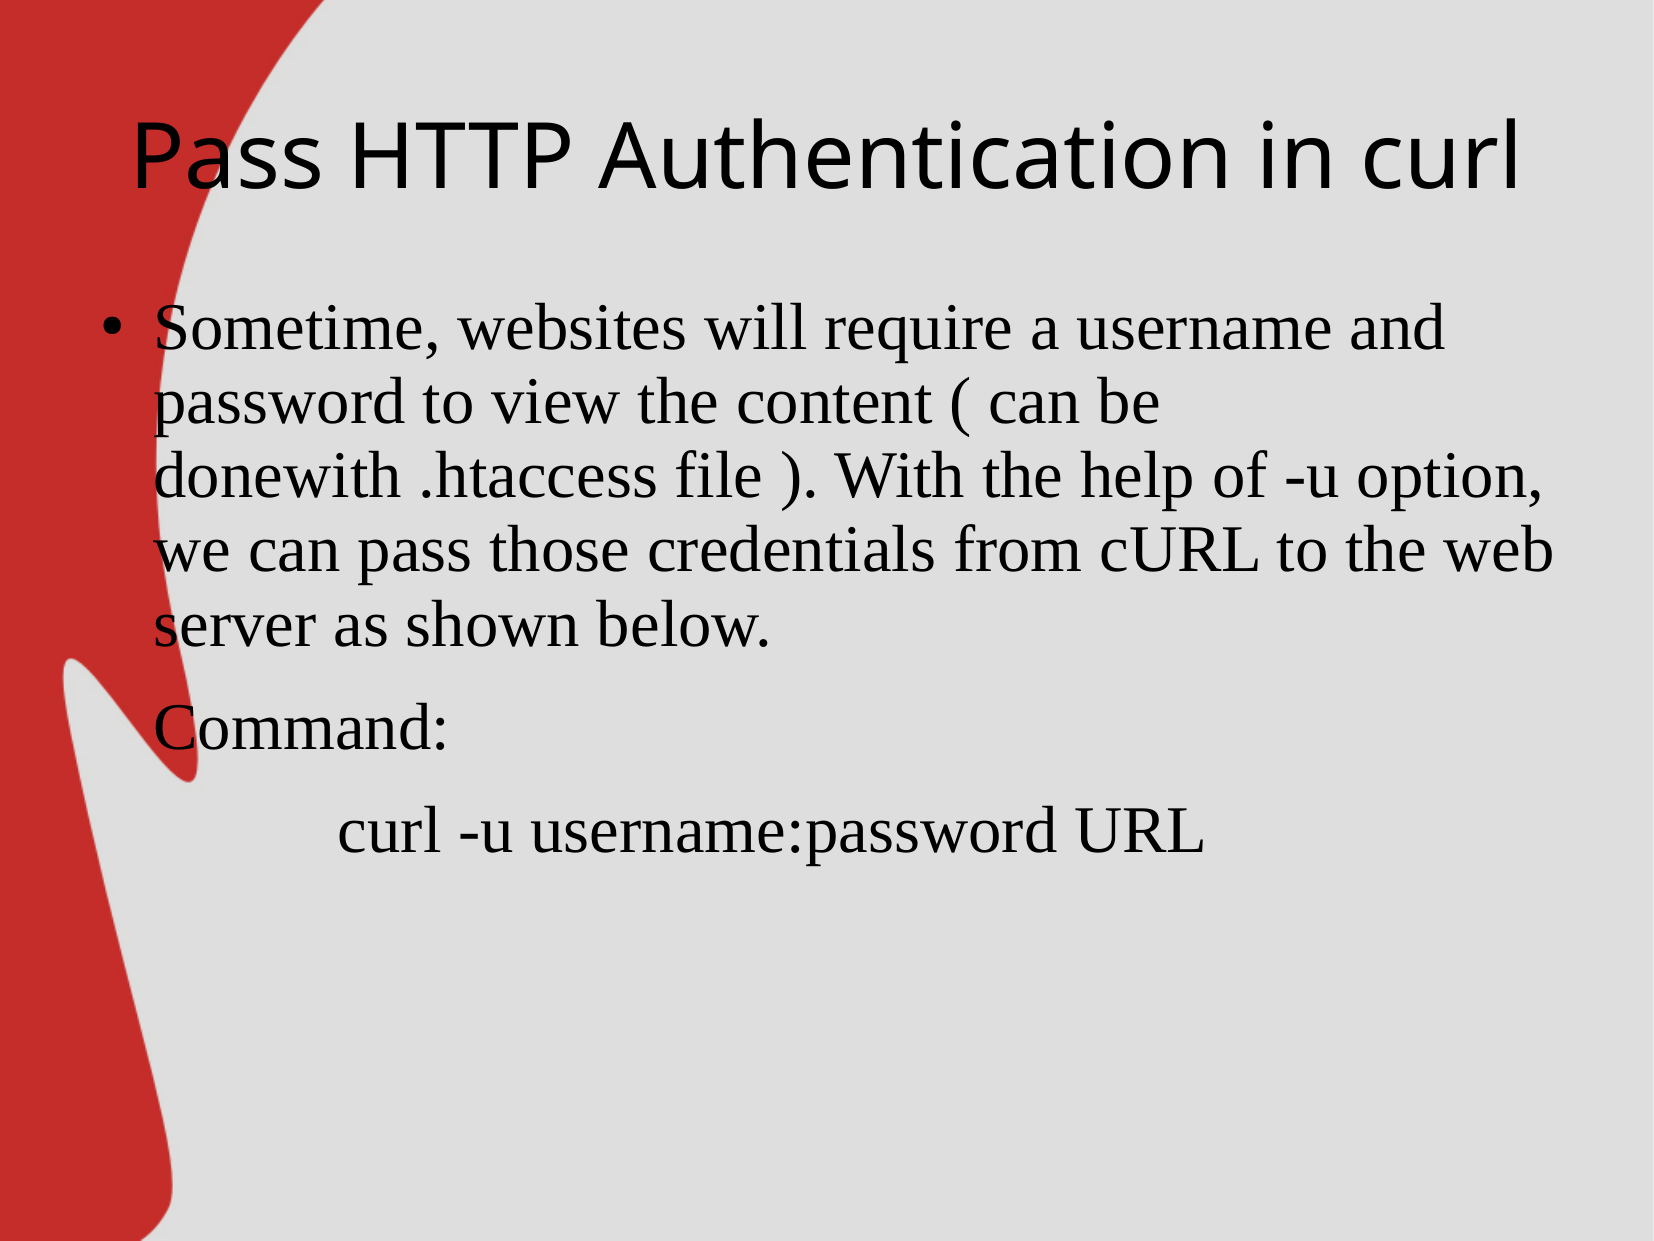

# Pass HTTP Authentication in curl
Sometime, websites will require a username and password to view the content ( can be donewith .htaccess file ). With the help of -u option, we can pass those credentials from cURL to the web server as shown below.
Command:
 curl -u username:password URL